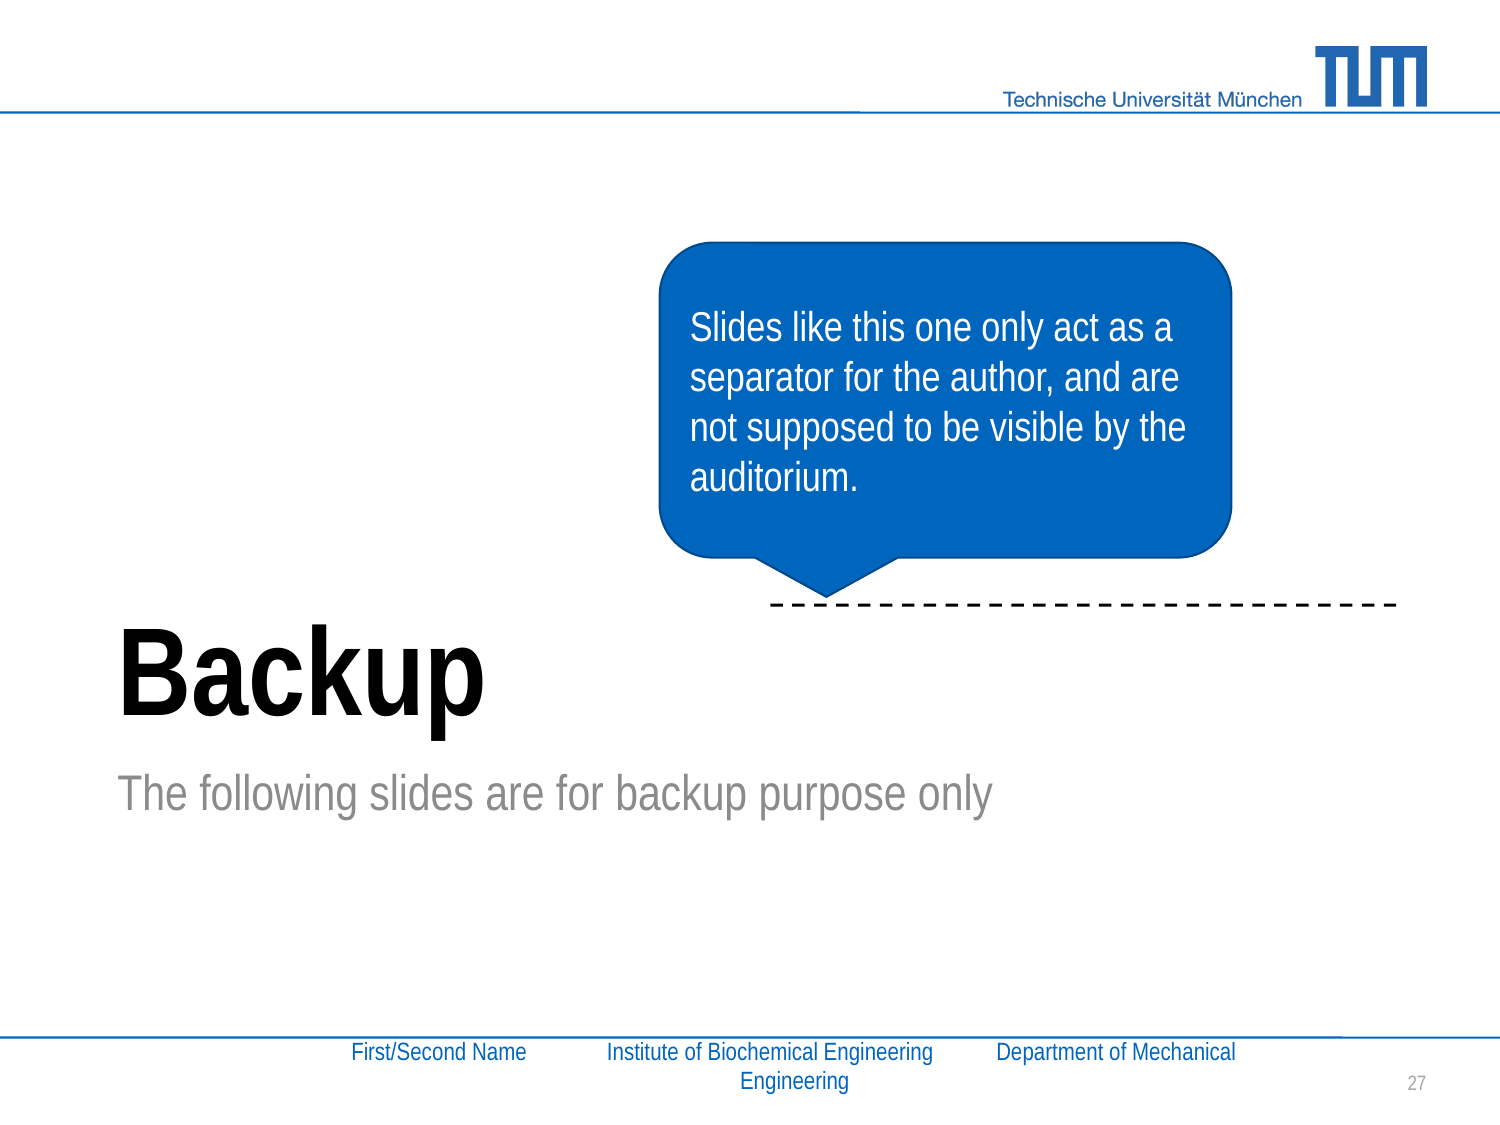

Slides like this one only act as a separator for the author, and are not supposed to be visible by the auditorium.
# Backup
The following slides are for backup purpose only
First/Second Name Institute of Biochemical Engineering Department of Mechanical Engineering